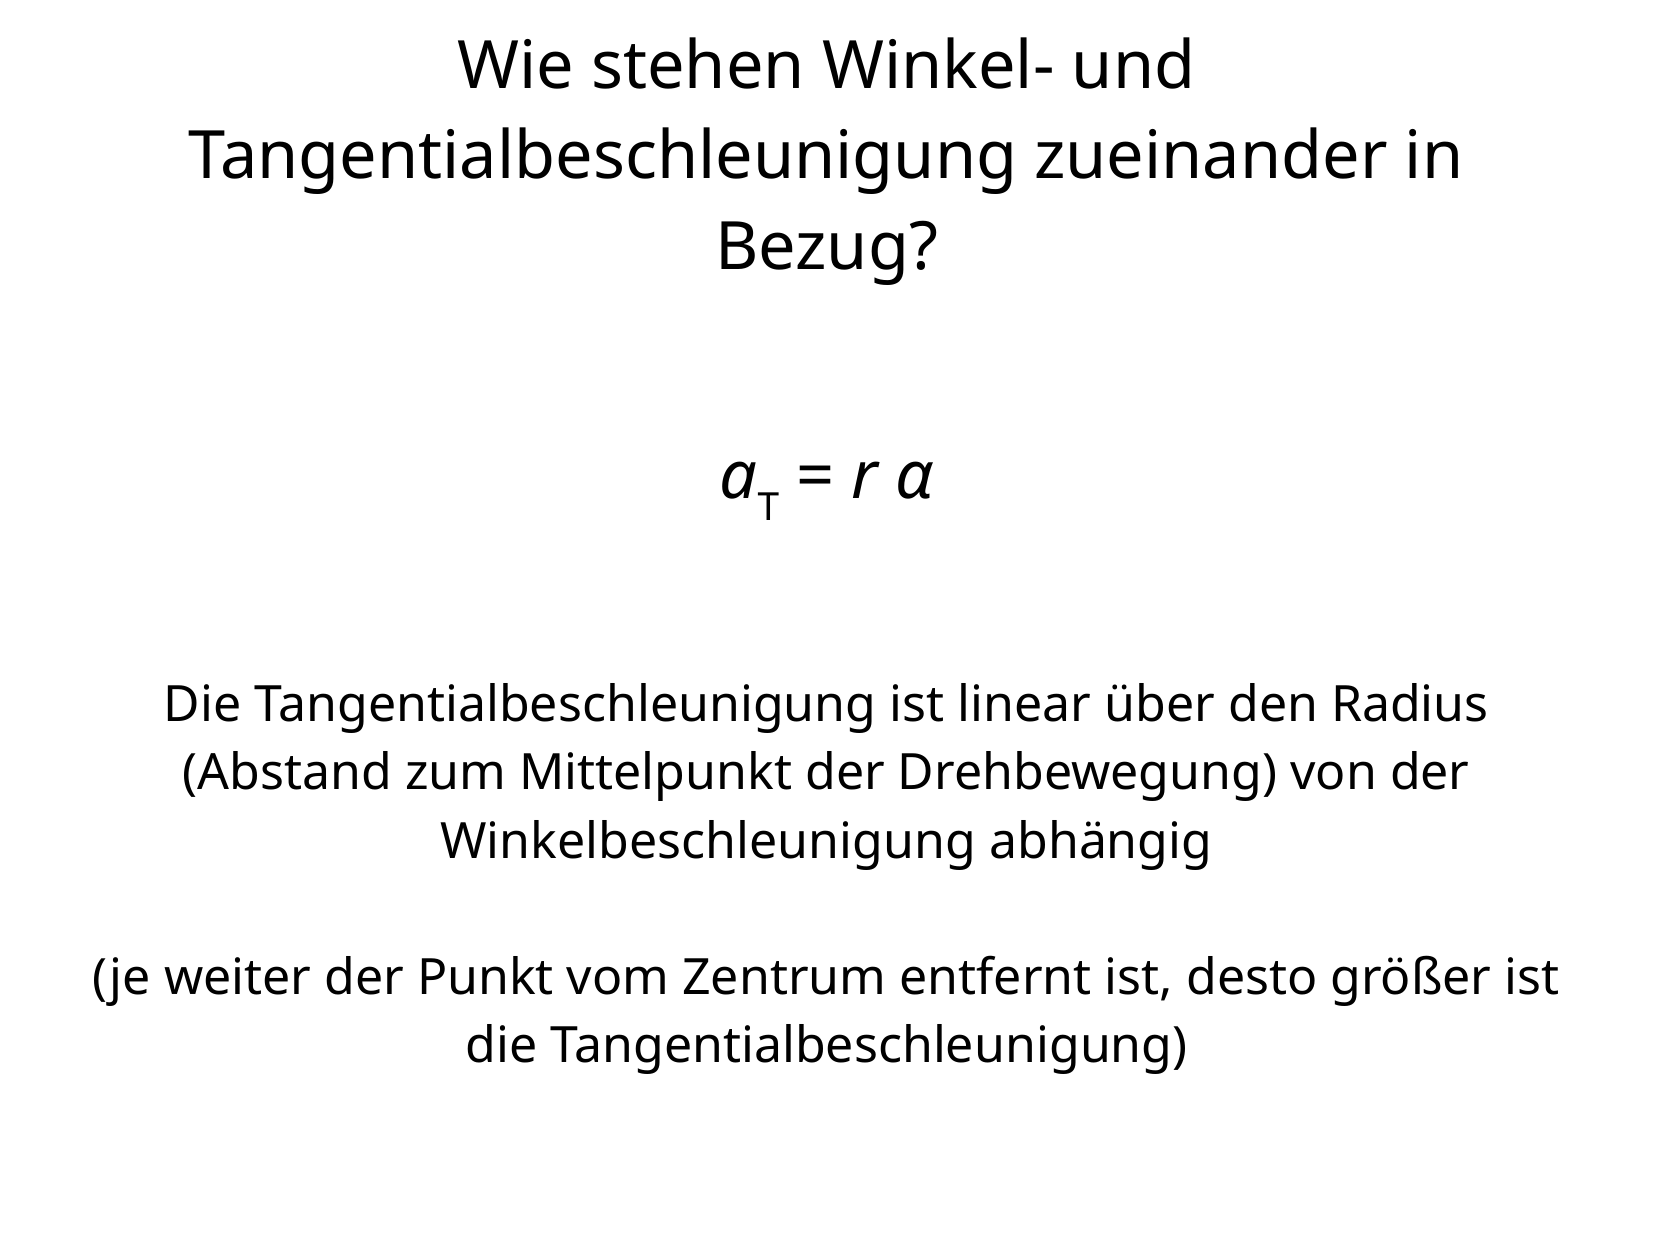

# Wie stehen Winkel- und Tangentialbeschleunigung zueinander in Bezug?
aT = r α
Die Tangentialbeschleunigung ist linear über den Radius (Abstand zum Mittelpunkt der Drehbewegung) von der Winkelbeschleunigung abhängig
(je weiter der Punkt vom Zentrum entfernt ist, desto größer ist die Tangentialbeschleunigung)